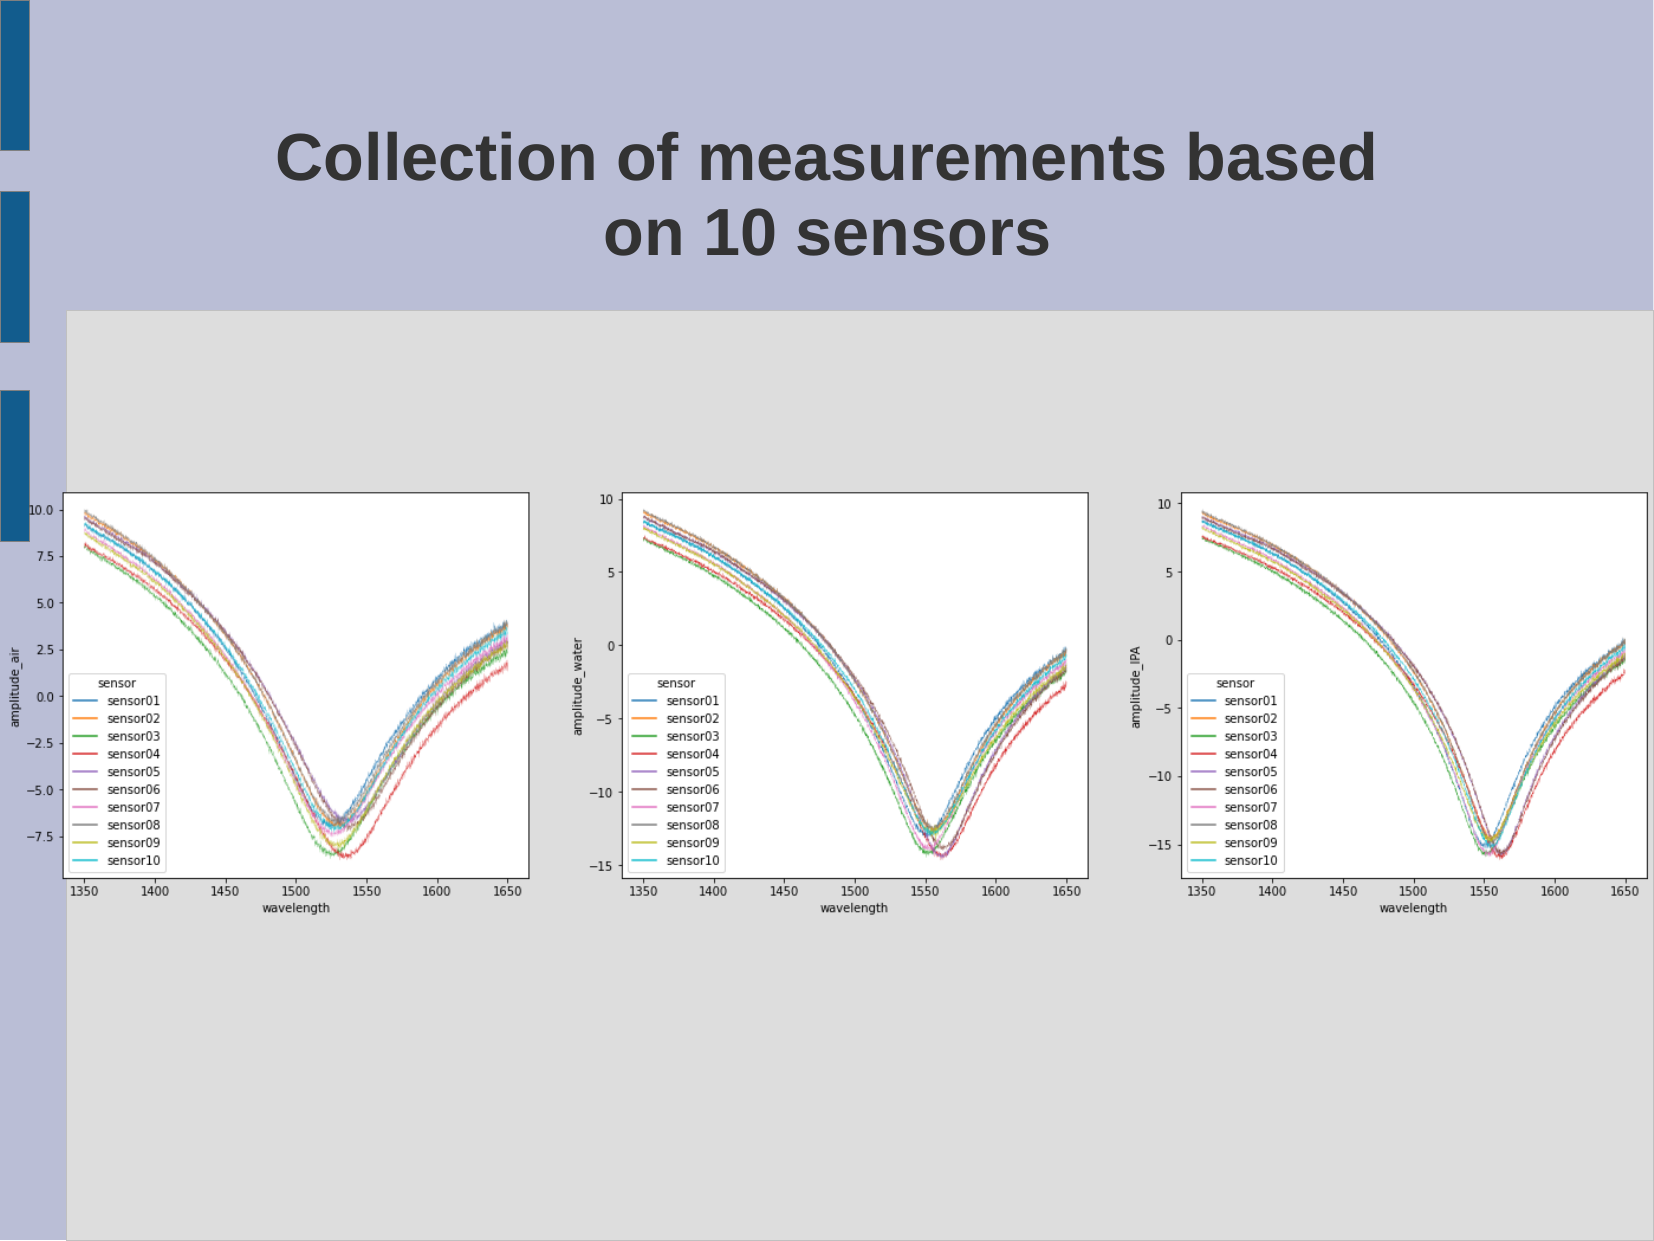

# Collection of measurements based on 10 sensors